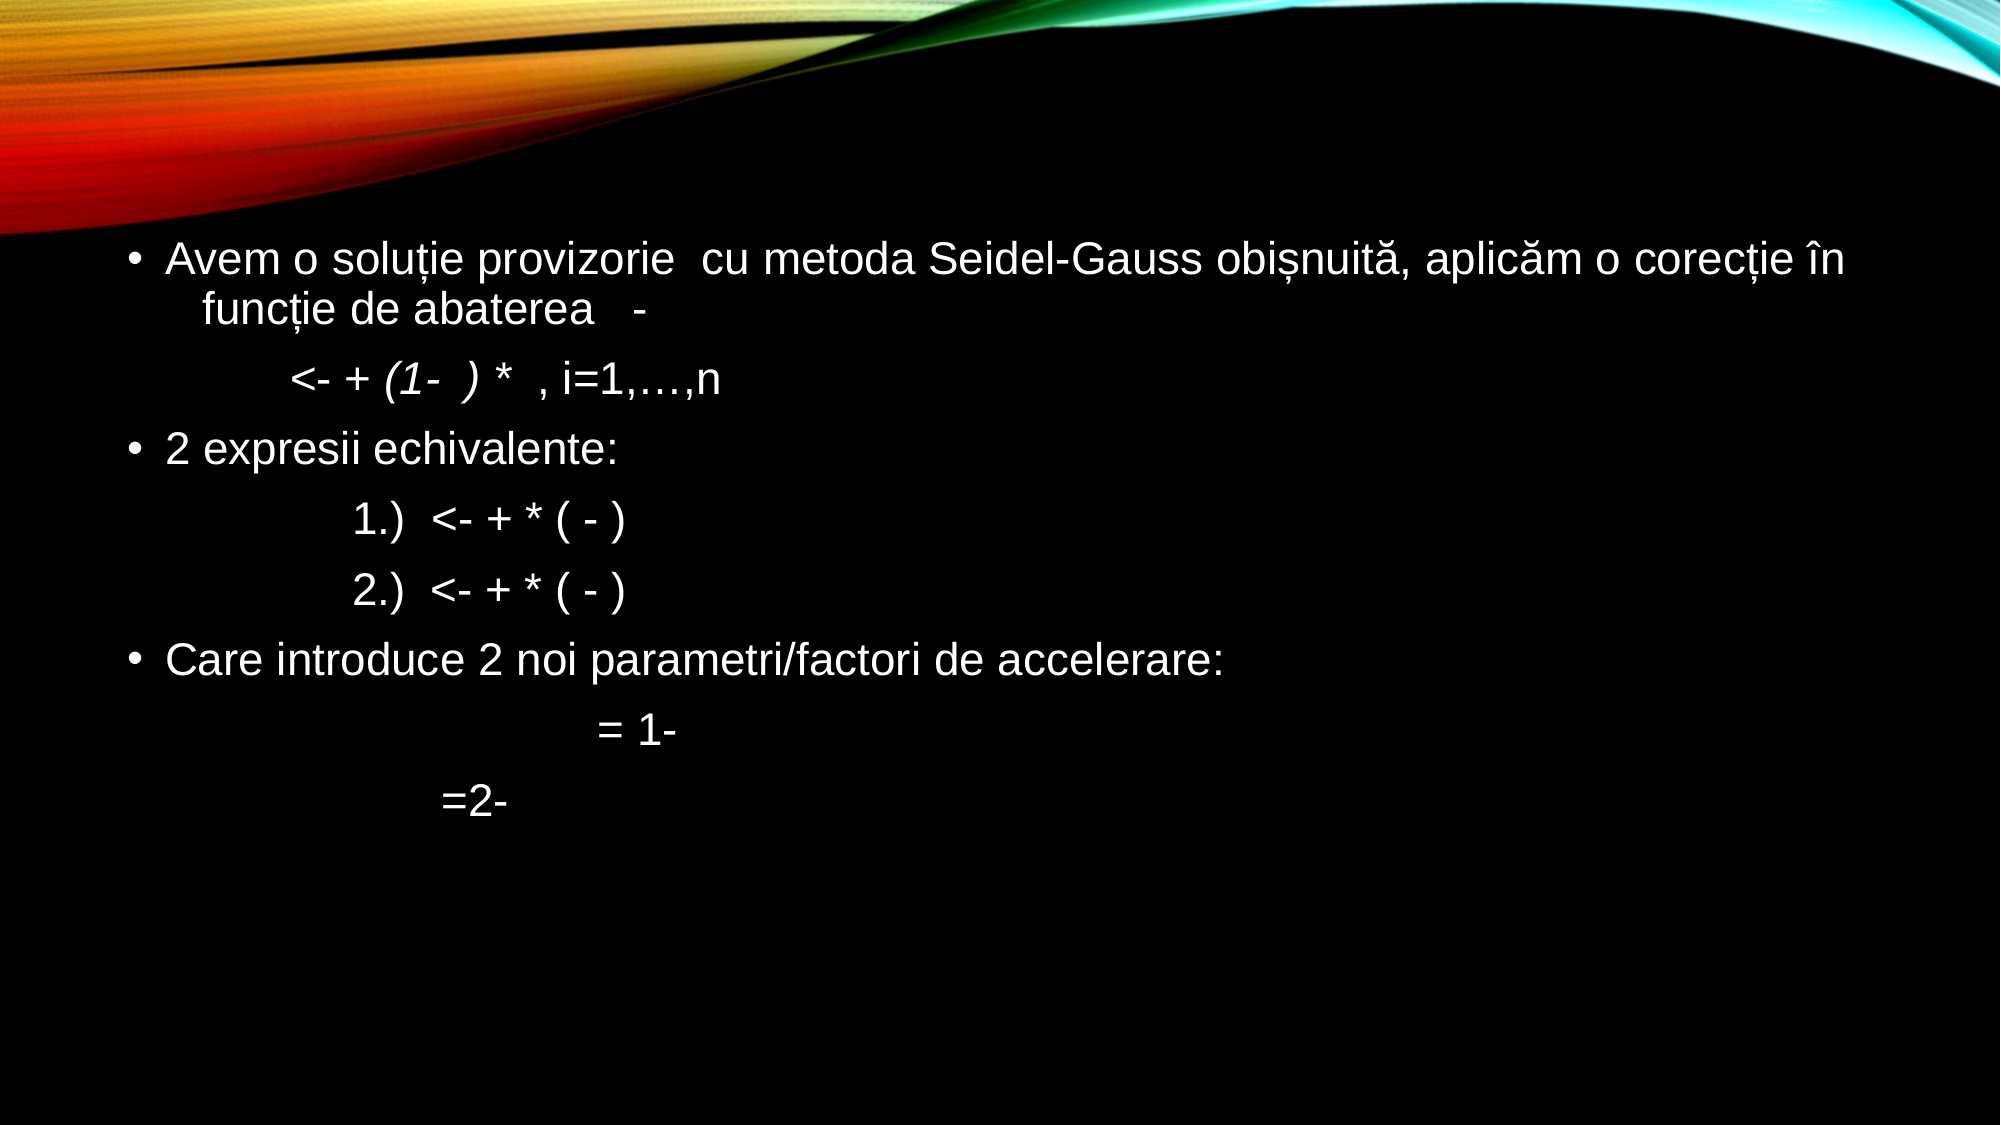

# Avem o soluție provizorie cu metoda Seidel-Gauss obișnuită, aplicăm o corecție în funcție de abaterea -
		 <- + (1- ) * , i=1,…,n
2 expresii echivalente:
 			1.) <- + * ( - )
			2.) <- + * ( - )
Care introduce 2 noi parametri/factori de accelerare:
	 = 1-
			 =2-